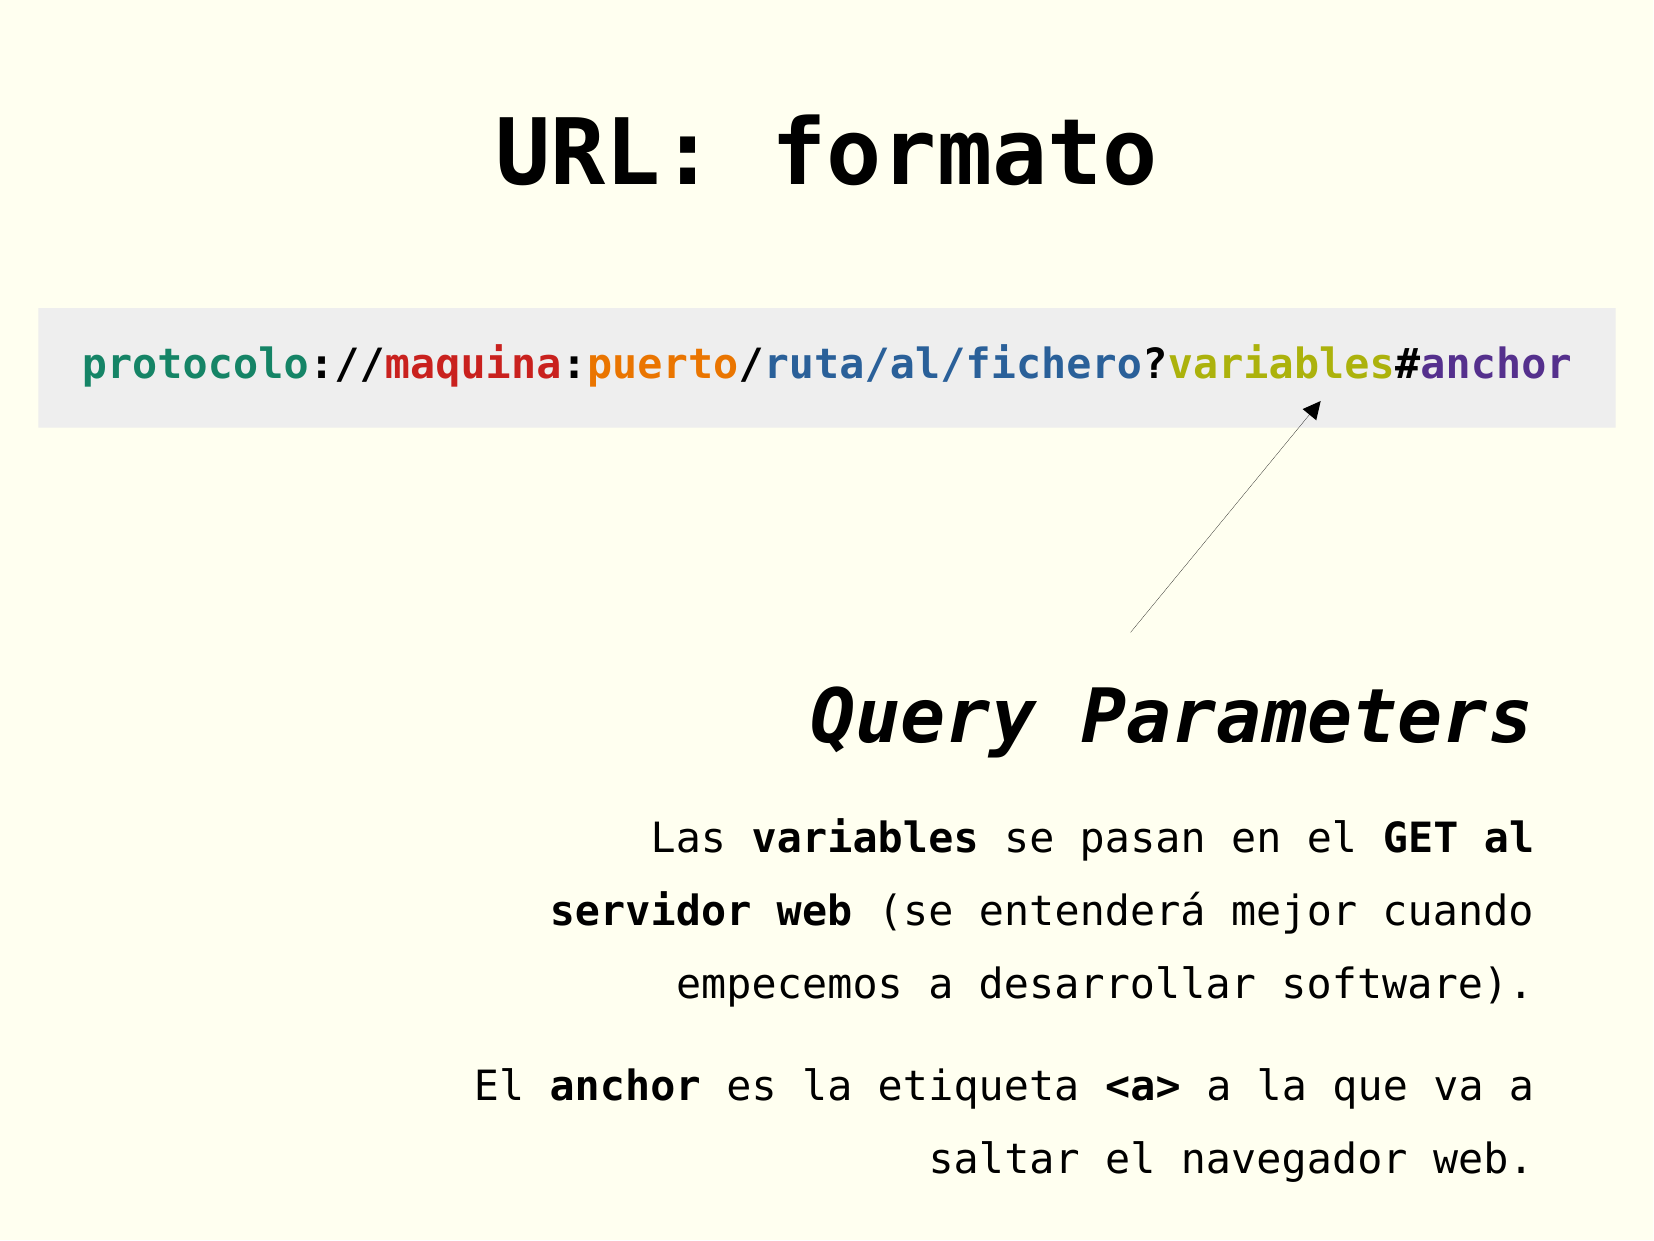

# URL: formato
protocolo://maquina:puerto/ruta/al/fichero?variables#anchor
Query Parameters
Las variables se pasan en el GET al servidor web (se entenderá mejor cuando empecemos a desarrollar software).
El anchor es la etiqueta <a> a la que va a saltar el navegador web.